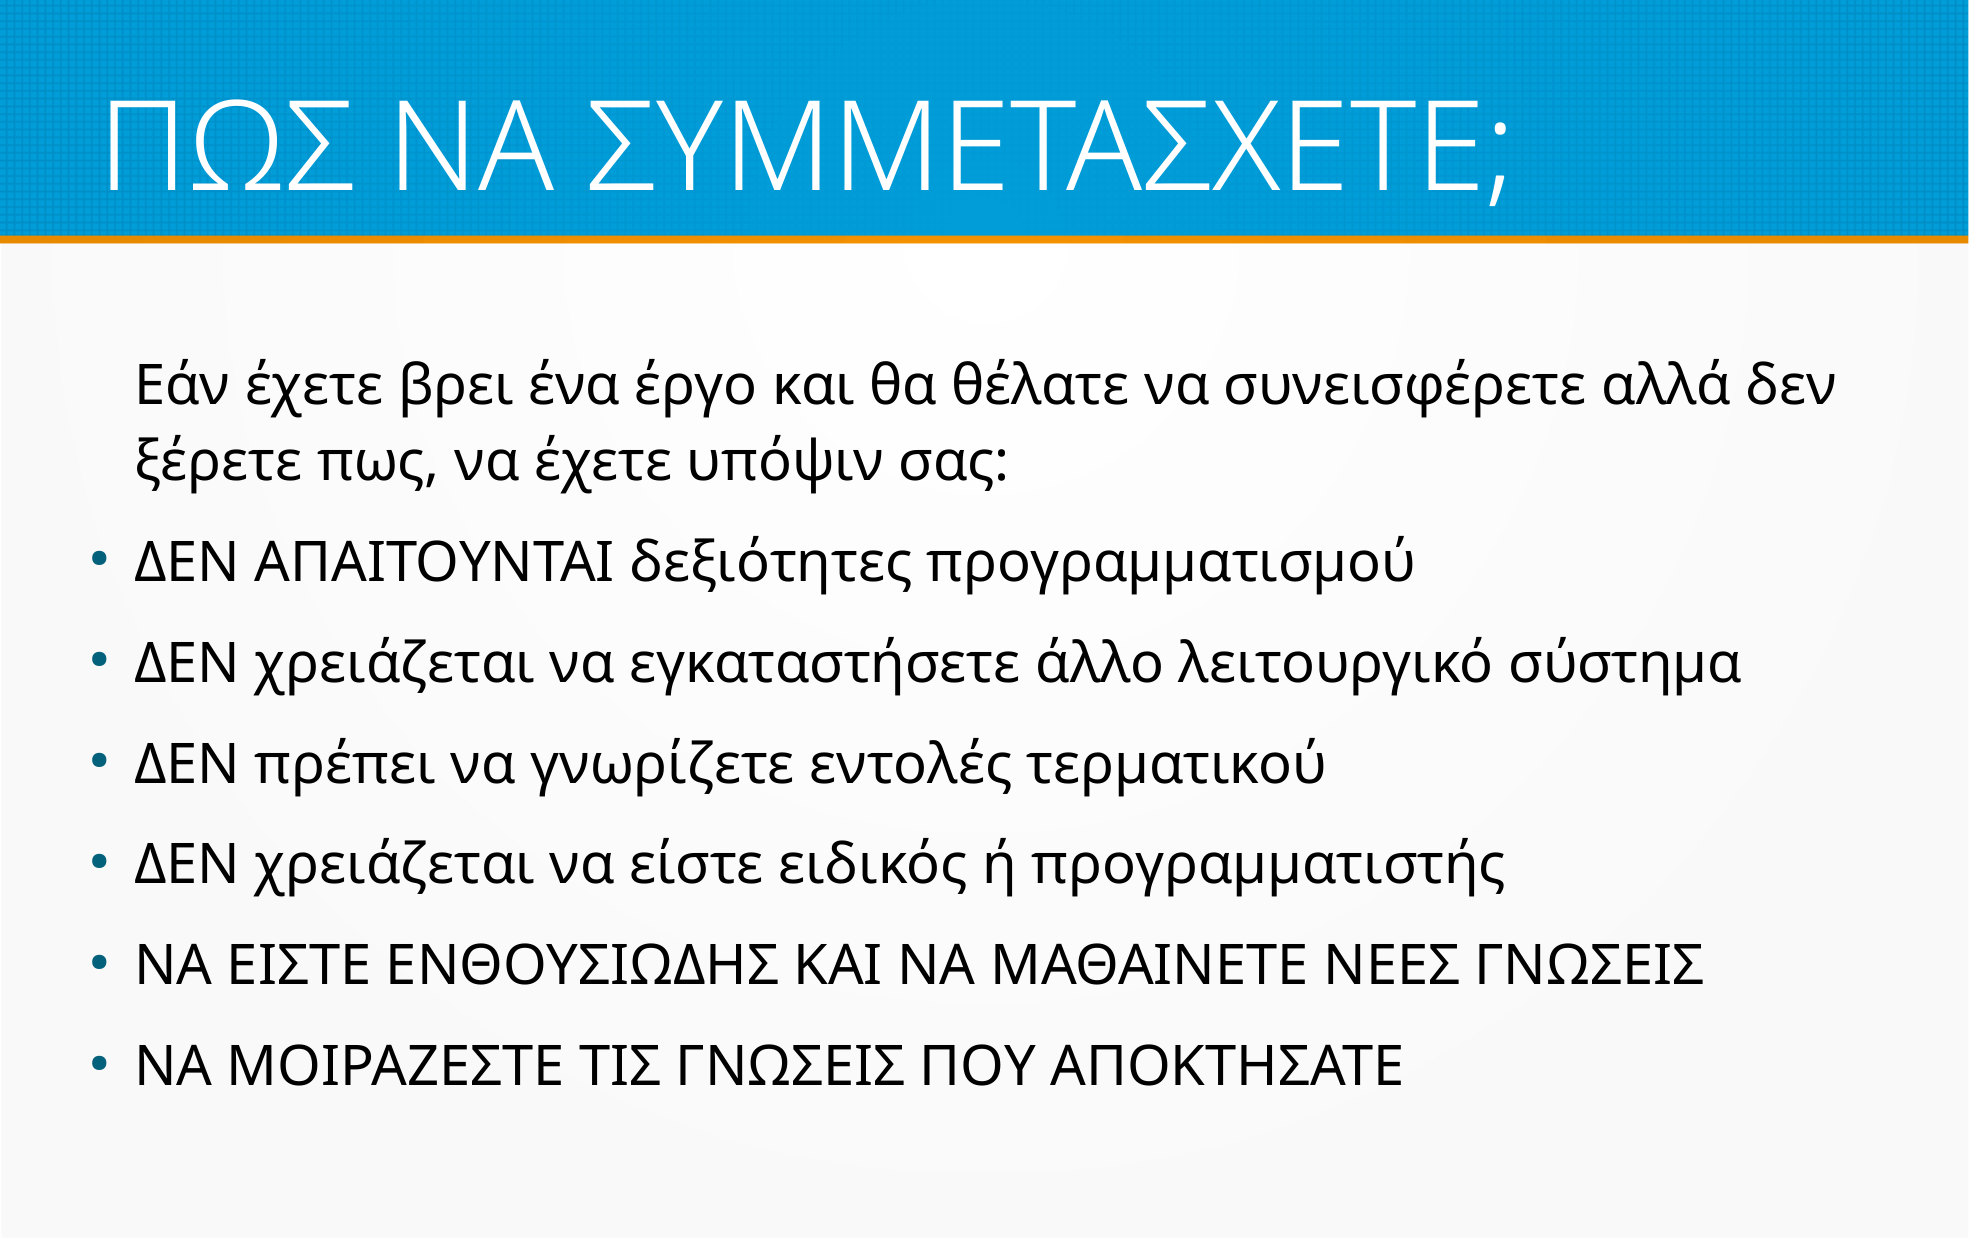

# ΠΩΣ ΝΑ ΣΥΜΜΕΤΑΣΧΕΤΕ;
Εάν έχετε βρει ένα έργο και θα θέλατε να συνεισφέρετε αλλά δεν ξέρετε πως, να έχετε υπόψιν σας:
ΔΕΝ ΑΠΑΙΤΟΥΝΤΑΙ δεξιότητες προγραμματισμού
ΔΕΝ χρειάζεται να εγκαταστήσετε άλλο λειτουργικό σύστημα
ΔΕΝ πρέπει να γνωρίζετε εντολές τερματικού
ΔΕΝ χρειάζεται να είστε ειδικός ή προγραμματιστής
ΝΑ ΕΙΣΤΕ ΕΝΘΟΥΣΙΩΔΗΣ ΚΑΙ ΝΑ ΜΑΘΑΙΝΕΤΕ ΝΕΕΣ ΓΝΩΣΕΙΣ
ΝΑ ΜΟΙΡΑΖΕΣΤΕ ΤΙΣ ΓΝΩΣΕΙΣ ΠΟΥ ΑΠΟΚΤΗΣΑΤΕ